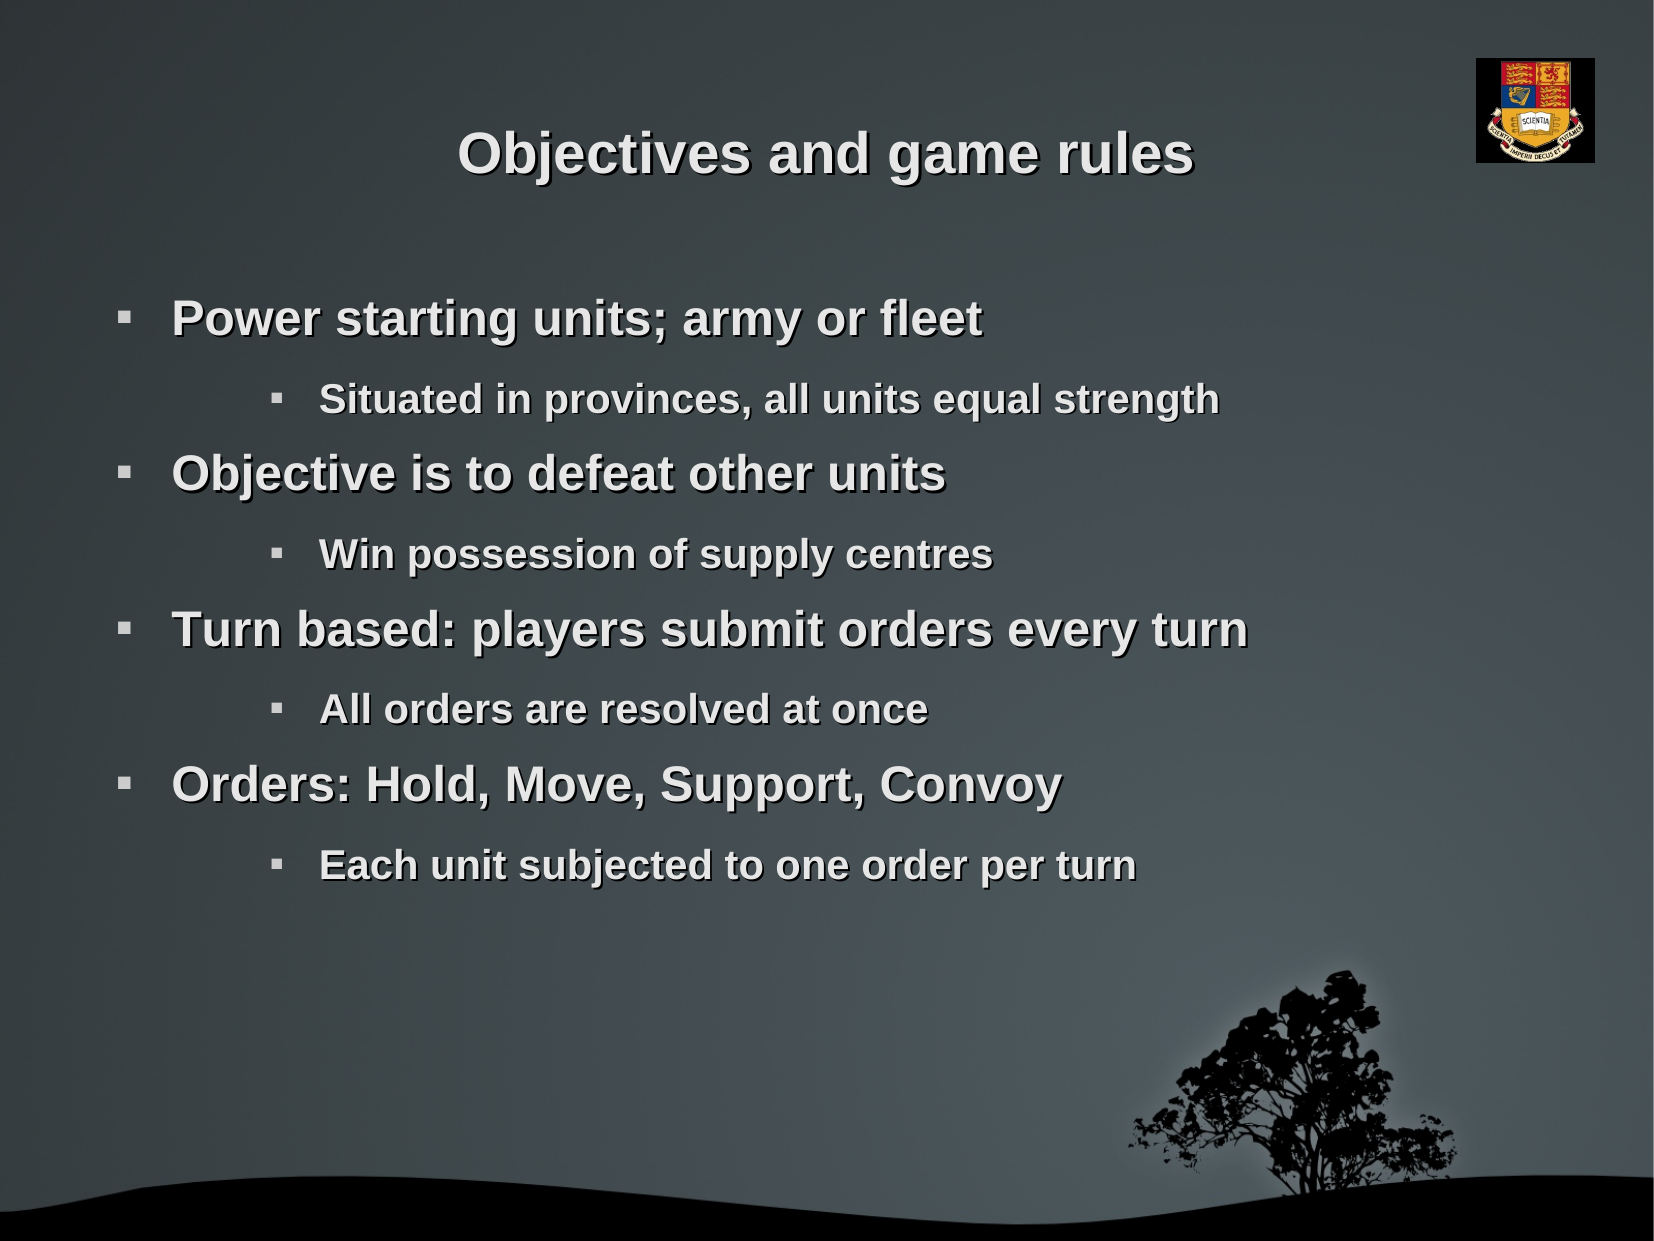

# Objectives and game rules
Power starting units; army or fleet
Situated in provinces, all units equal strength
Objective is to defeat other units
Win possession of supply centres
Turn based: players submit orders every turn
All orders are resolved at once
Orders: Hold, Move, Support, Convoy
Each unit subjected to one order per turn